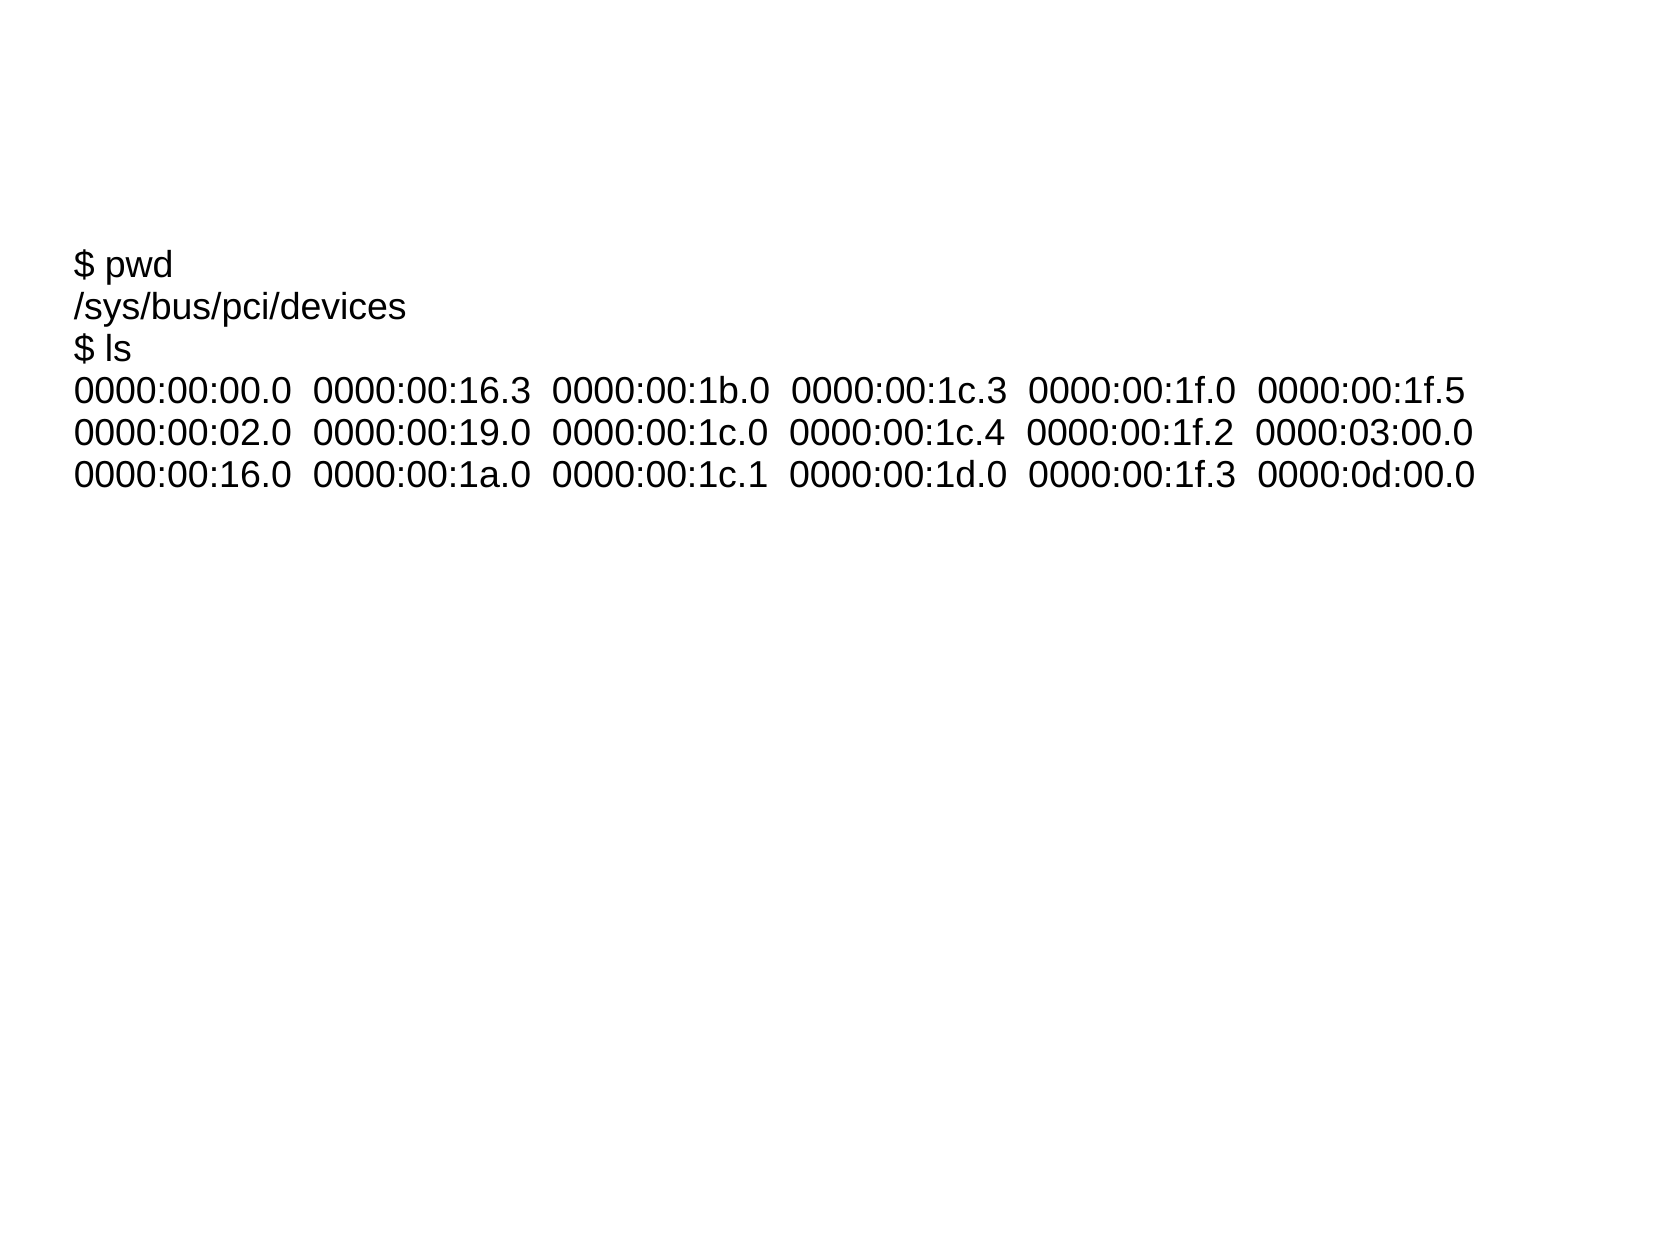

#
$ pwd
/sys/bus/pci/devices
$ ls
0000:00:00.0 0000:00:16.3 0000:00:1b.0 0000:00:1c.3 0000:00:1f.0 0000:00:1f.5
0000:00:02.0 0000:00:19.0 0000:00:1c.0 0000:00:1c.4 0000:00:1f.2 0000:03:00.0
0000:00:16.0 0000:00:1a.0 0000:00:1c.1 0000:00:1d.0 0000:00:1f.3 0000:0d:00.0